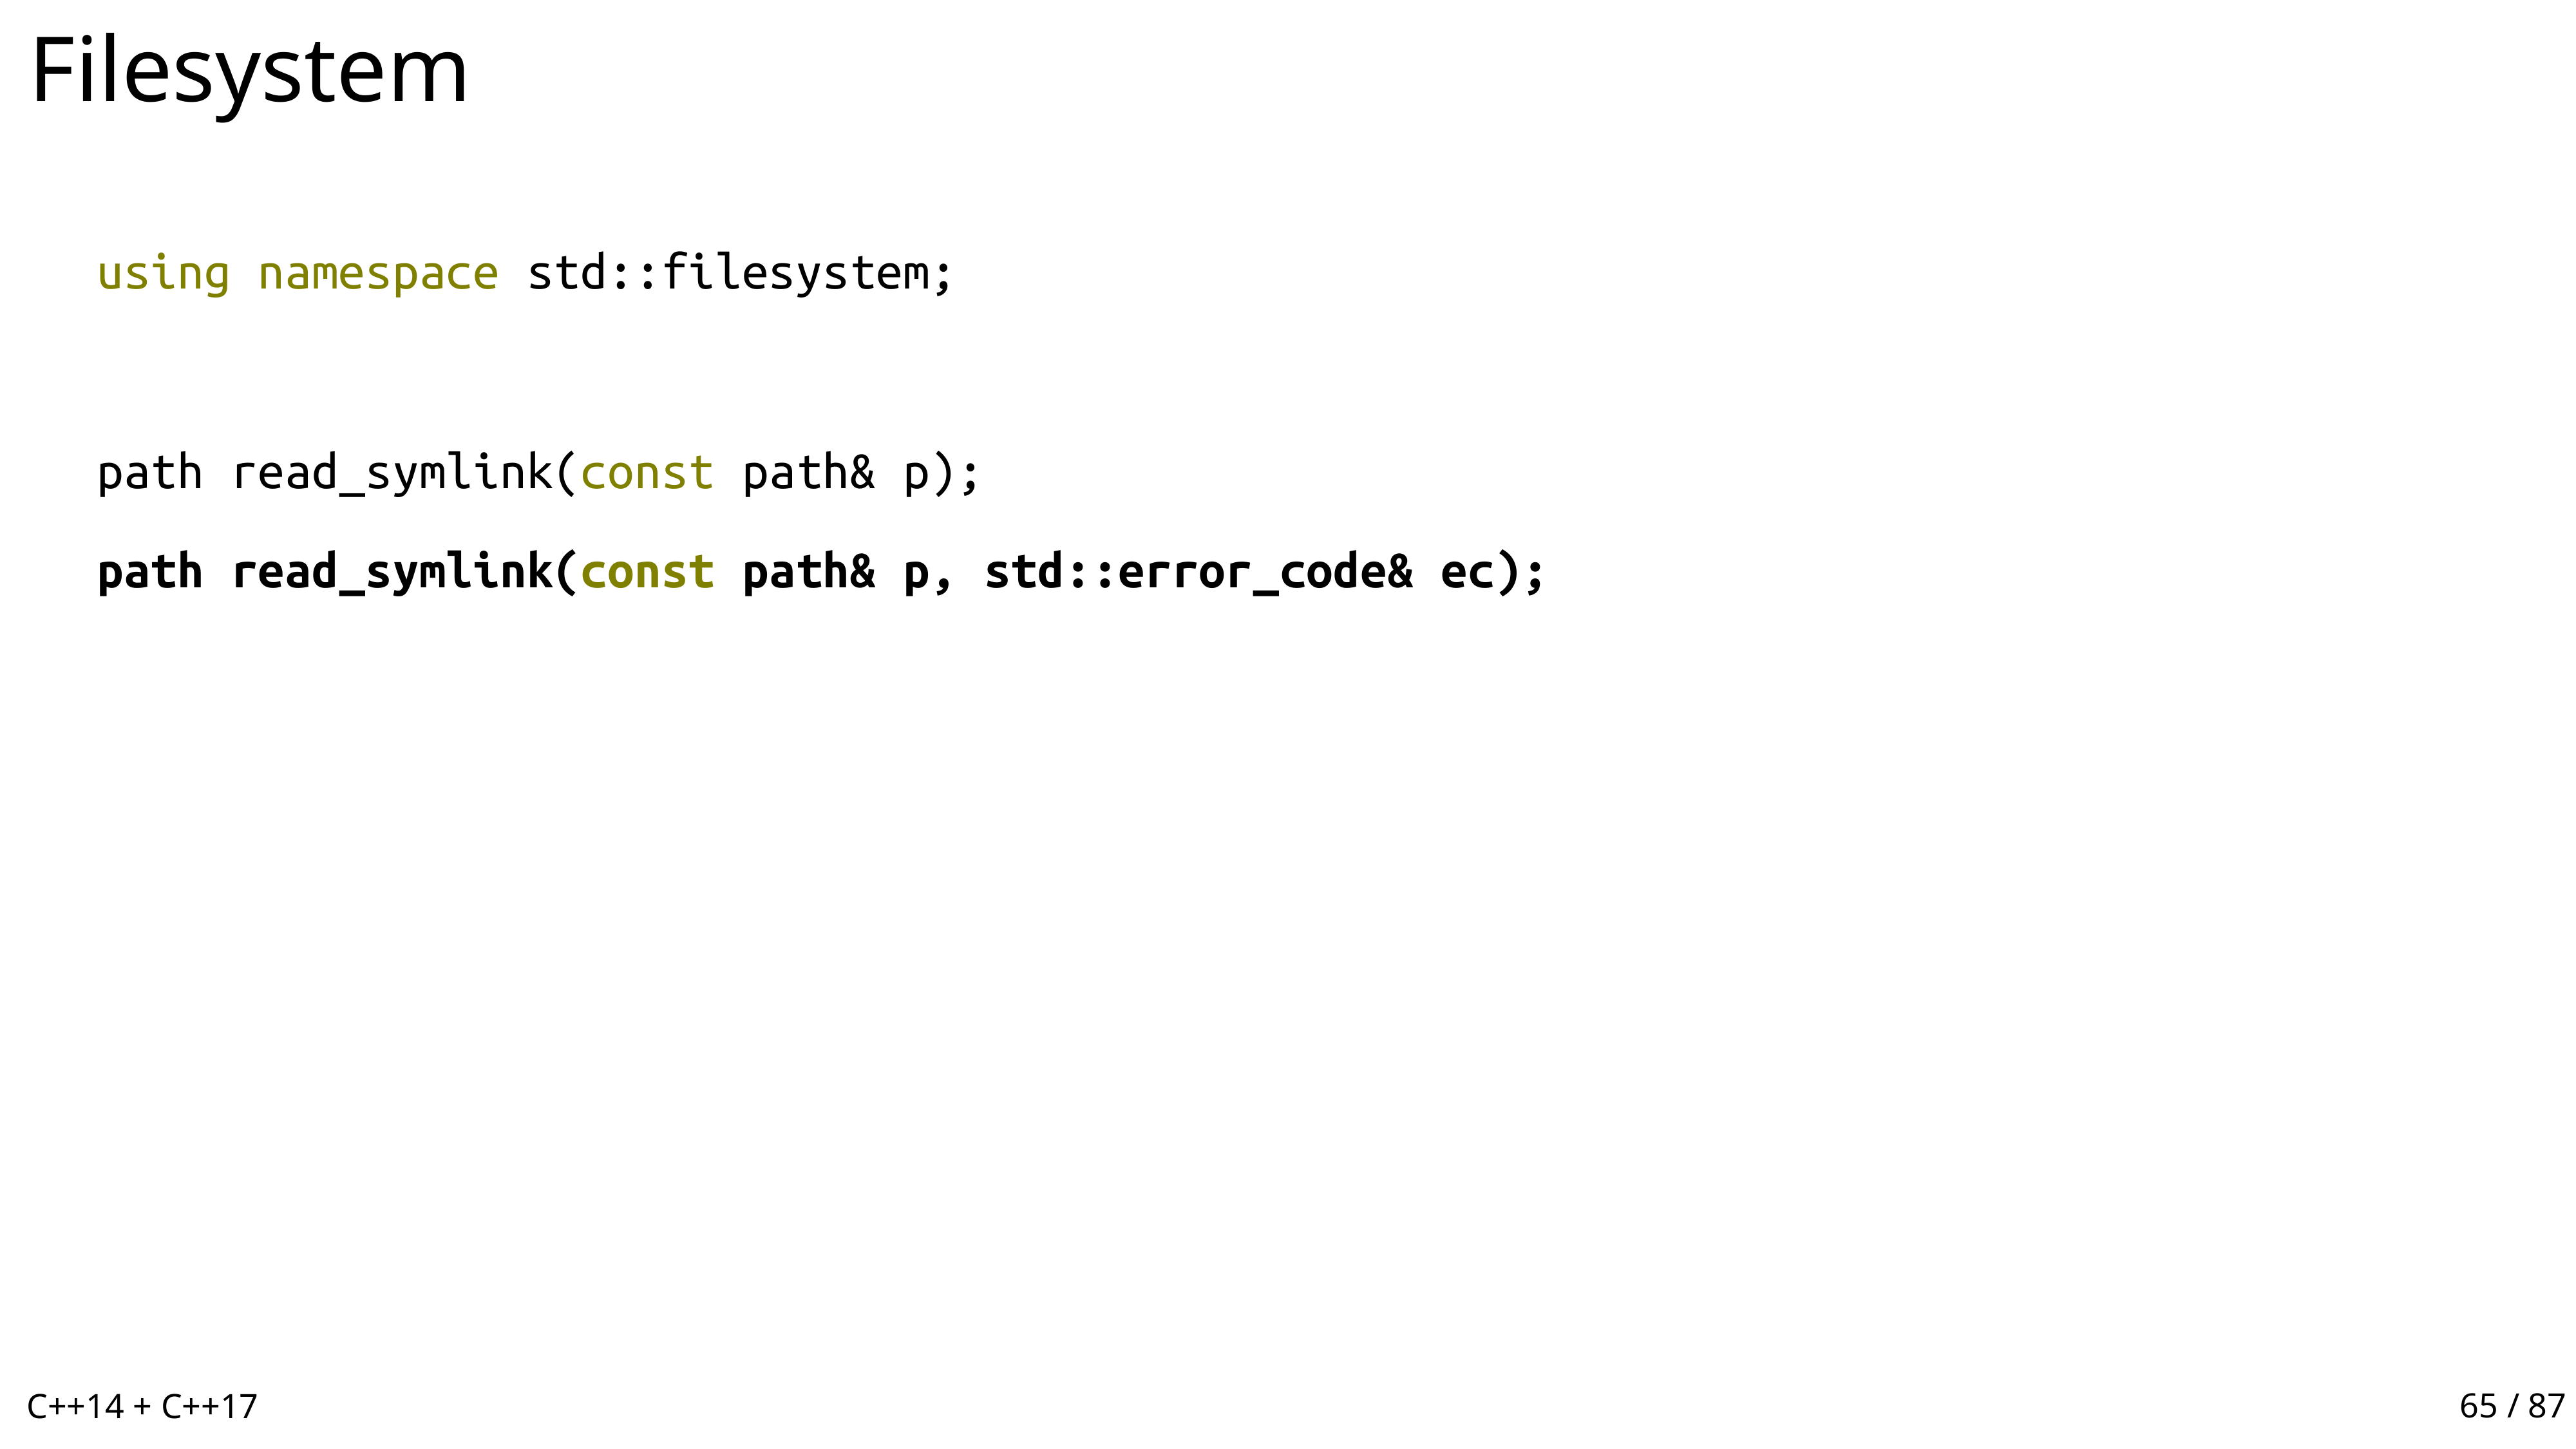

# Filesystem
using namespace std::filesystem;
path read_symlink(const path& p);
path read_symlink(const path& p, std::error_code& ec);
C++14 + C++17